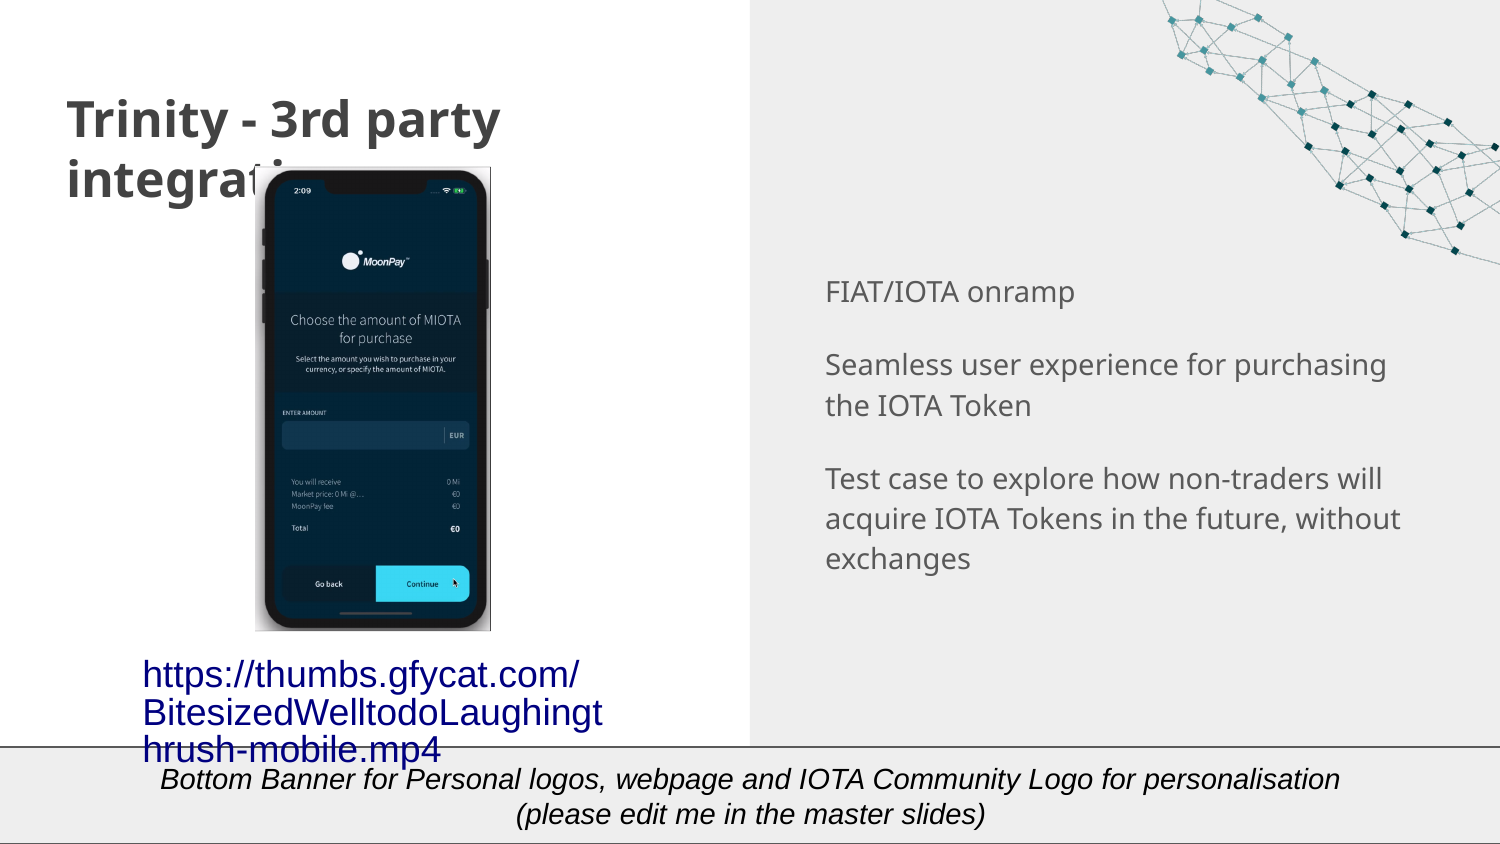

Trinity - 3rd party integration
# FIAT/IOTA onramp
Seamless user experience for purchasing the IOTA Token
Test case to explore how non-traders will acquire IOTA Tokens in the future, without exchanges
https://thumbs.gfycat.com/BitesizedWelltodoLaughingthrush-mobile.mp4